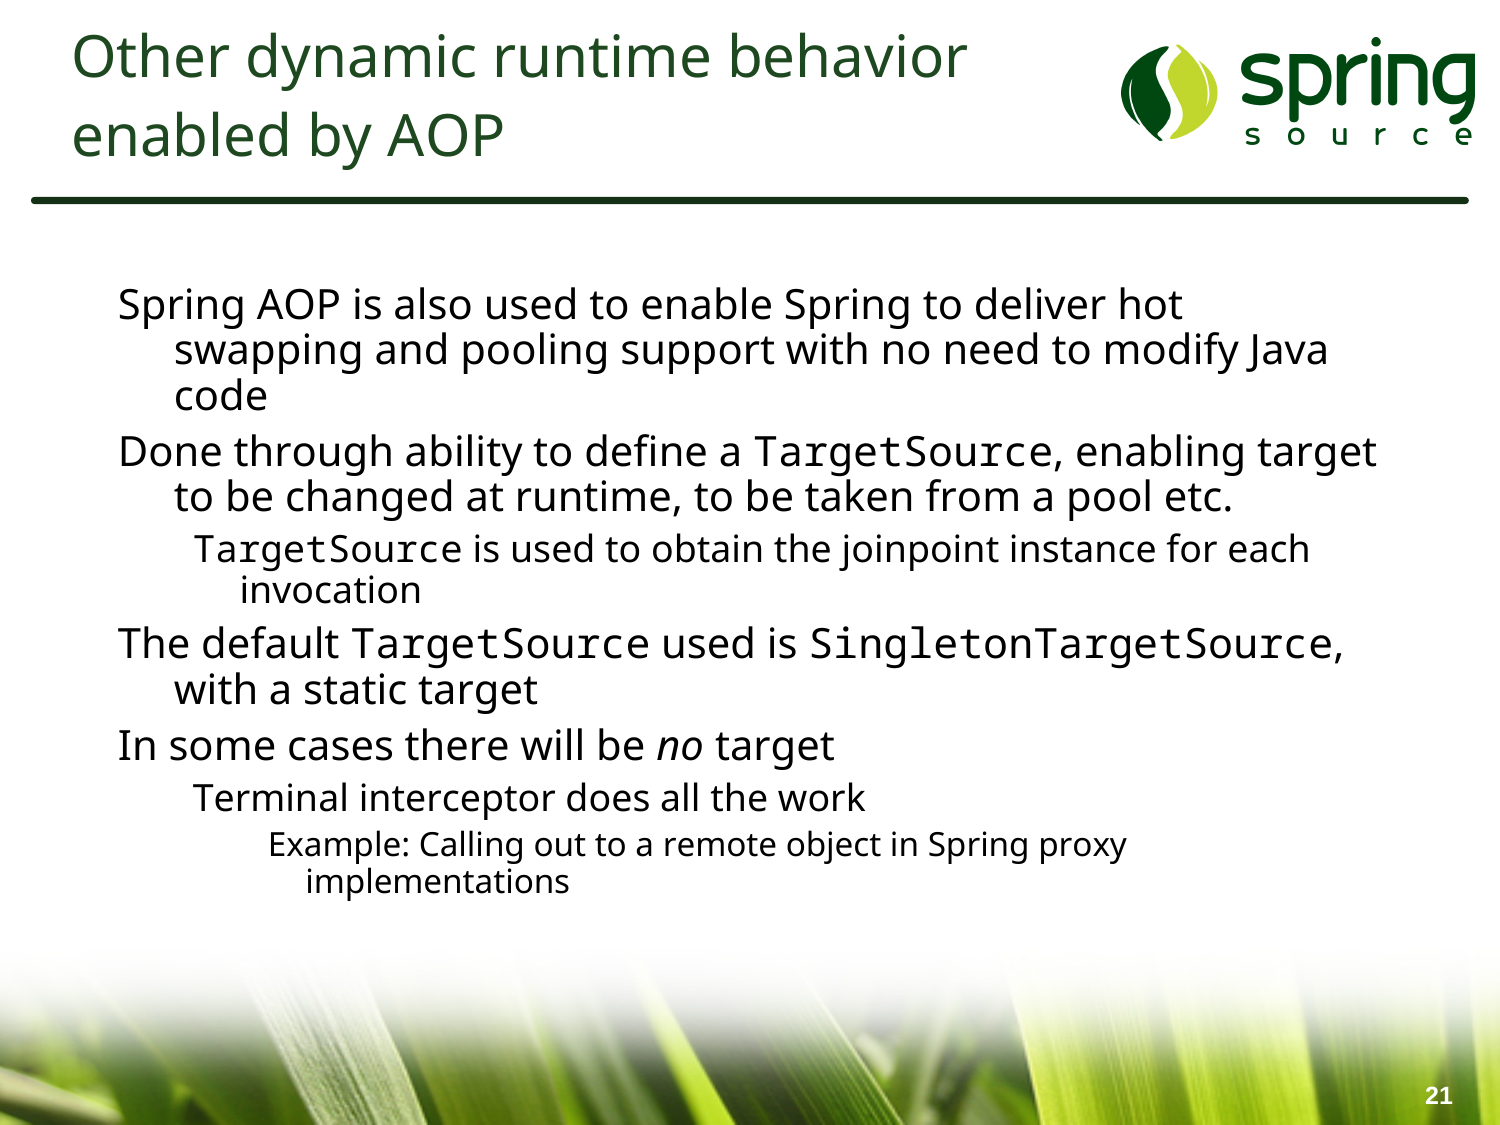

# Other dynamic runtime behavior enabled by AOP
Spring AOP is also used to enable Spring to deliver hot swapping and pooling support with no need to modify Java code
Done through ability to define a TargetSource, enabling target to be changed at runtime, to be taken from a pool etc.
TargetSource is used to obtain the joinpoint instance for each invocation
The default TargetSource used is SingletonTargetSource, with a static target
In some cases there will be no target
Terminal interceptor does all the work
Example: Calling out to a remote object in Spring proxy implementations